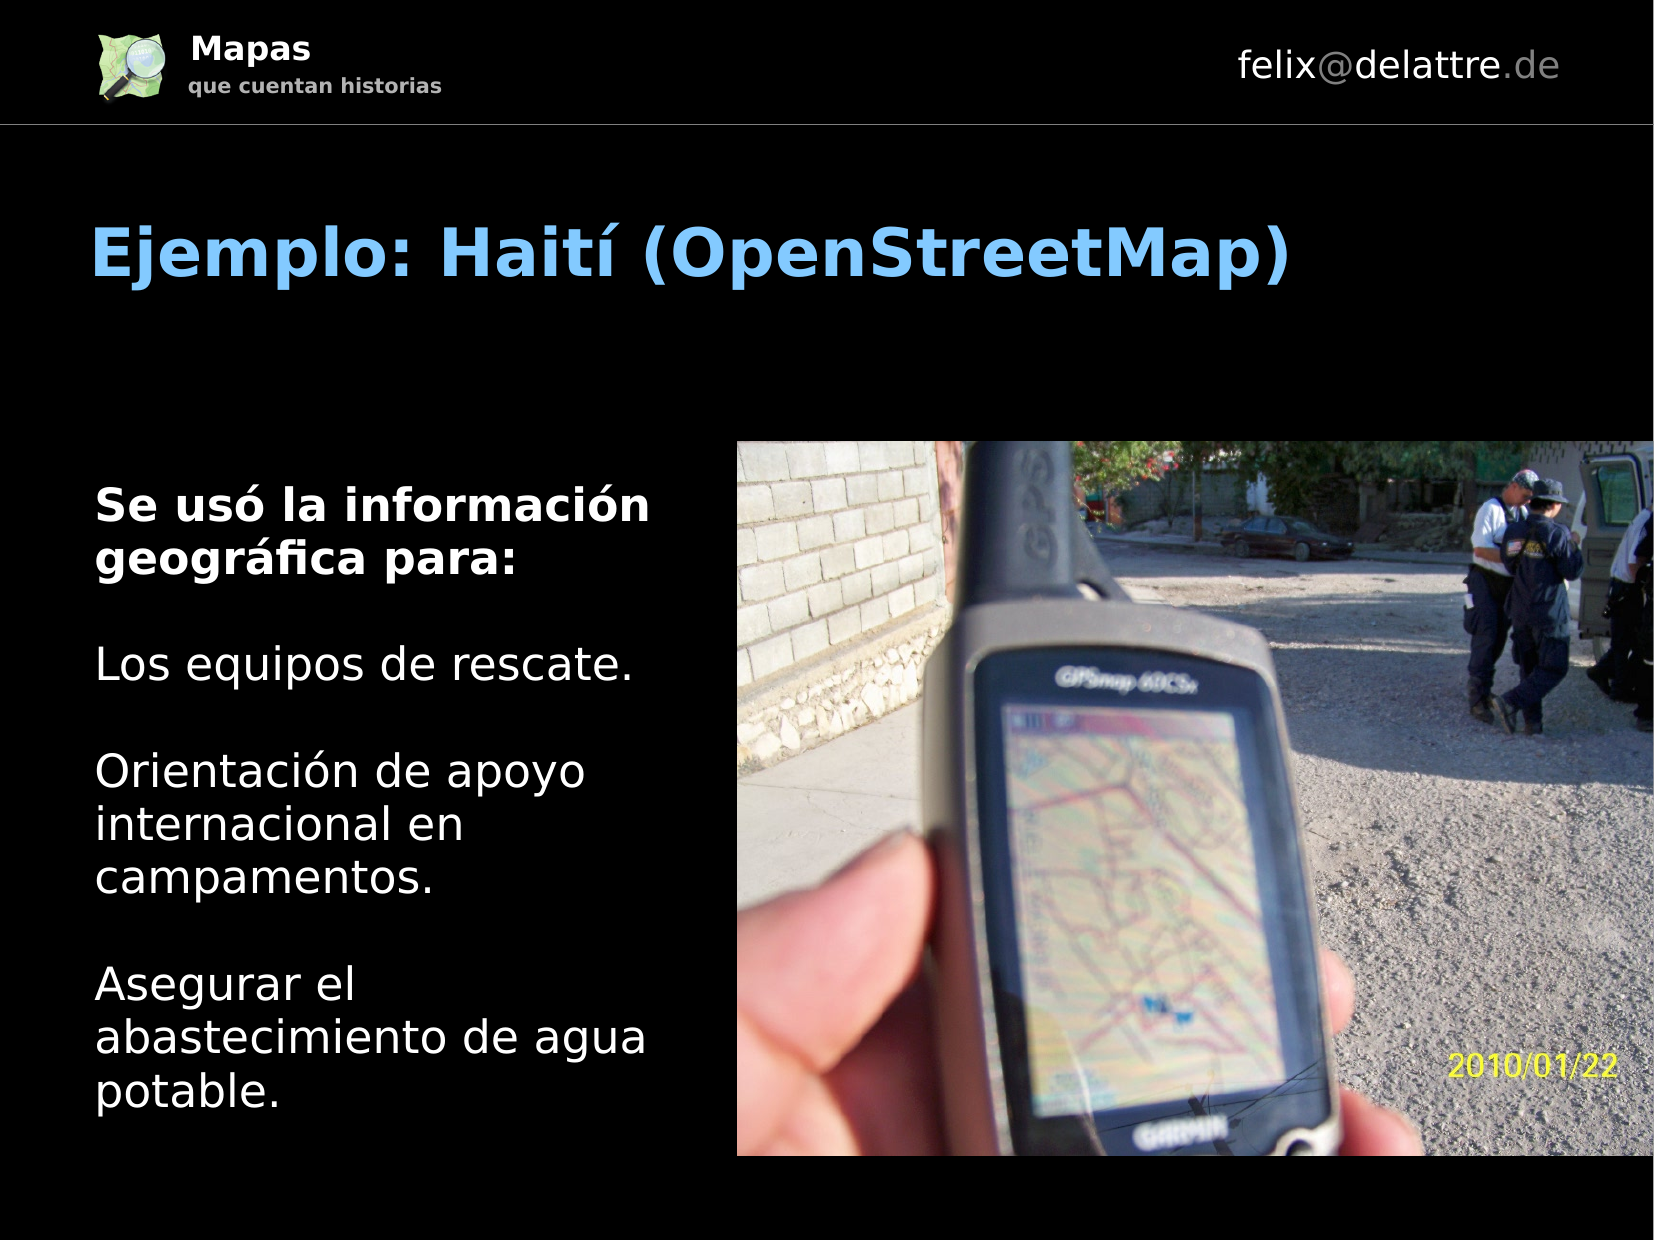

Ejemplo: Haití (OpenStreetMap)
Se usó la información geográfica para:
Los equipos de rescate.
Orientación de apoyo internacional en campamentos.
Asegurar el abastecimiento de agua potable.